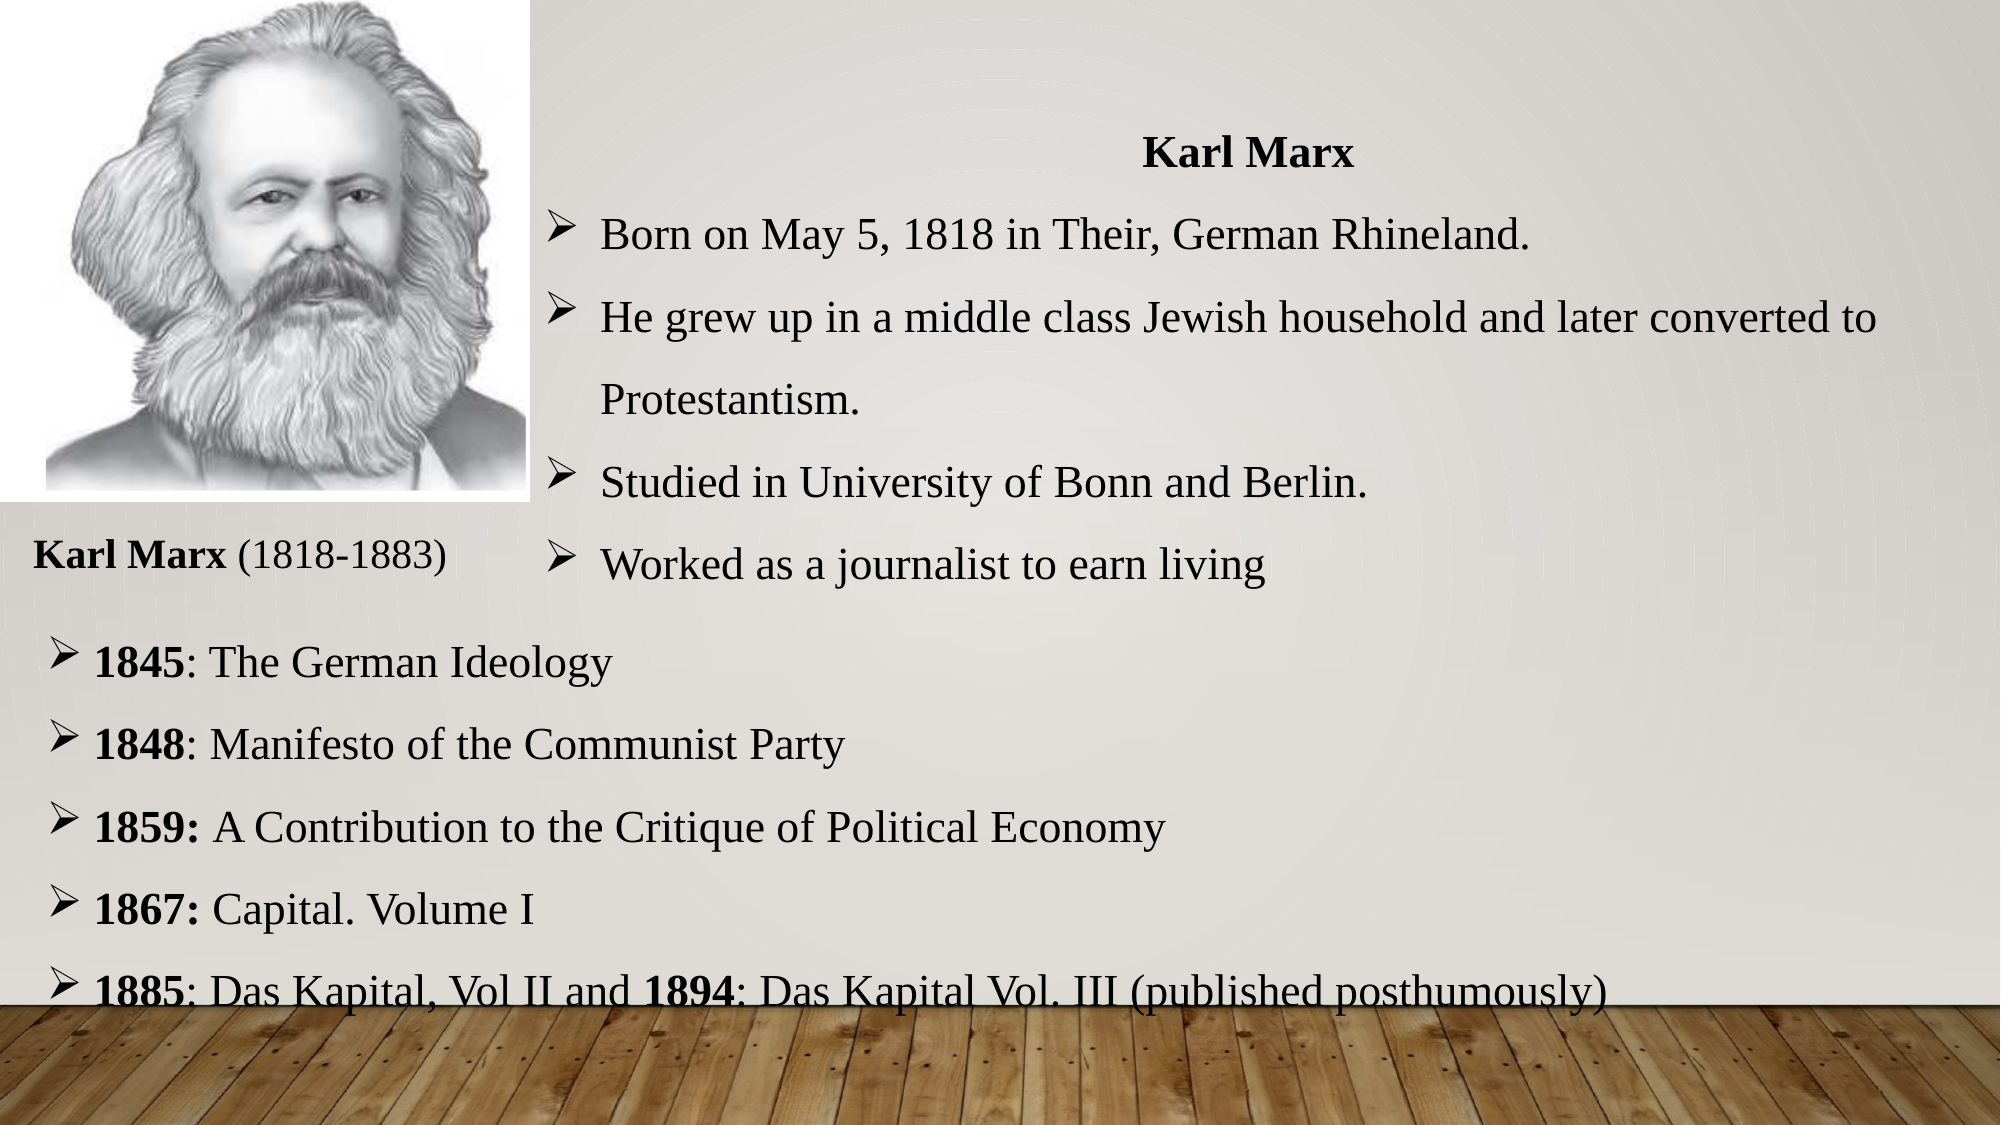

Karl Marx
Born on May 5, 1818 in Their, German Rhineland.
He grew up in a middle class Jewish household and later converted to Protestantism.
Studied in University of Bonn and Berlin.
Worked as a journalist to earn living
50
Karl Marx (1818-1883)
1845: The German Ideology
1848: Manifesto of the Communist Party
1859: A Contribution to the Critique of Political Economy
1867: Capital. Volume I
1885: Das Kapital, Vol II and 1894: Das Kapital Vol. III (published posthumously)